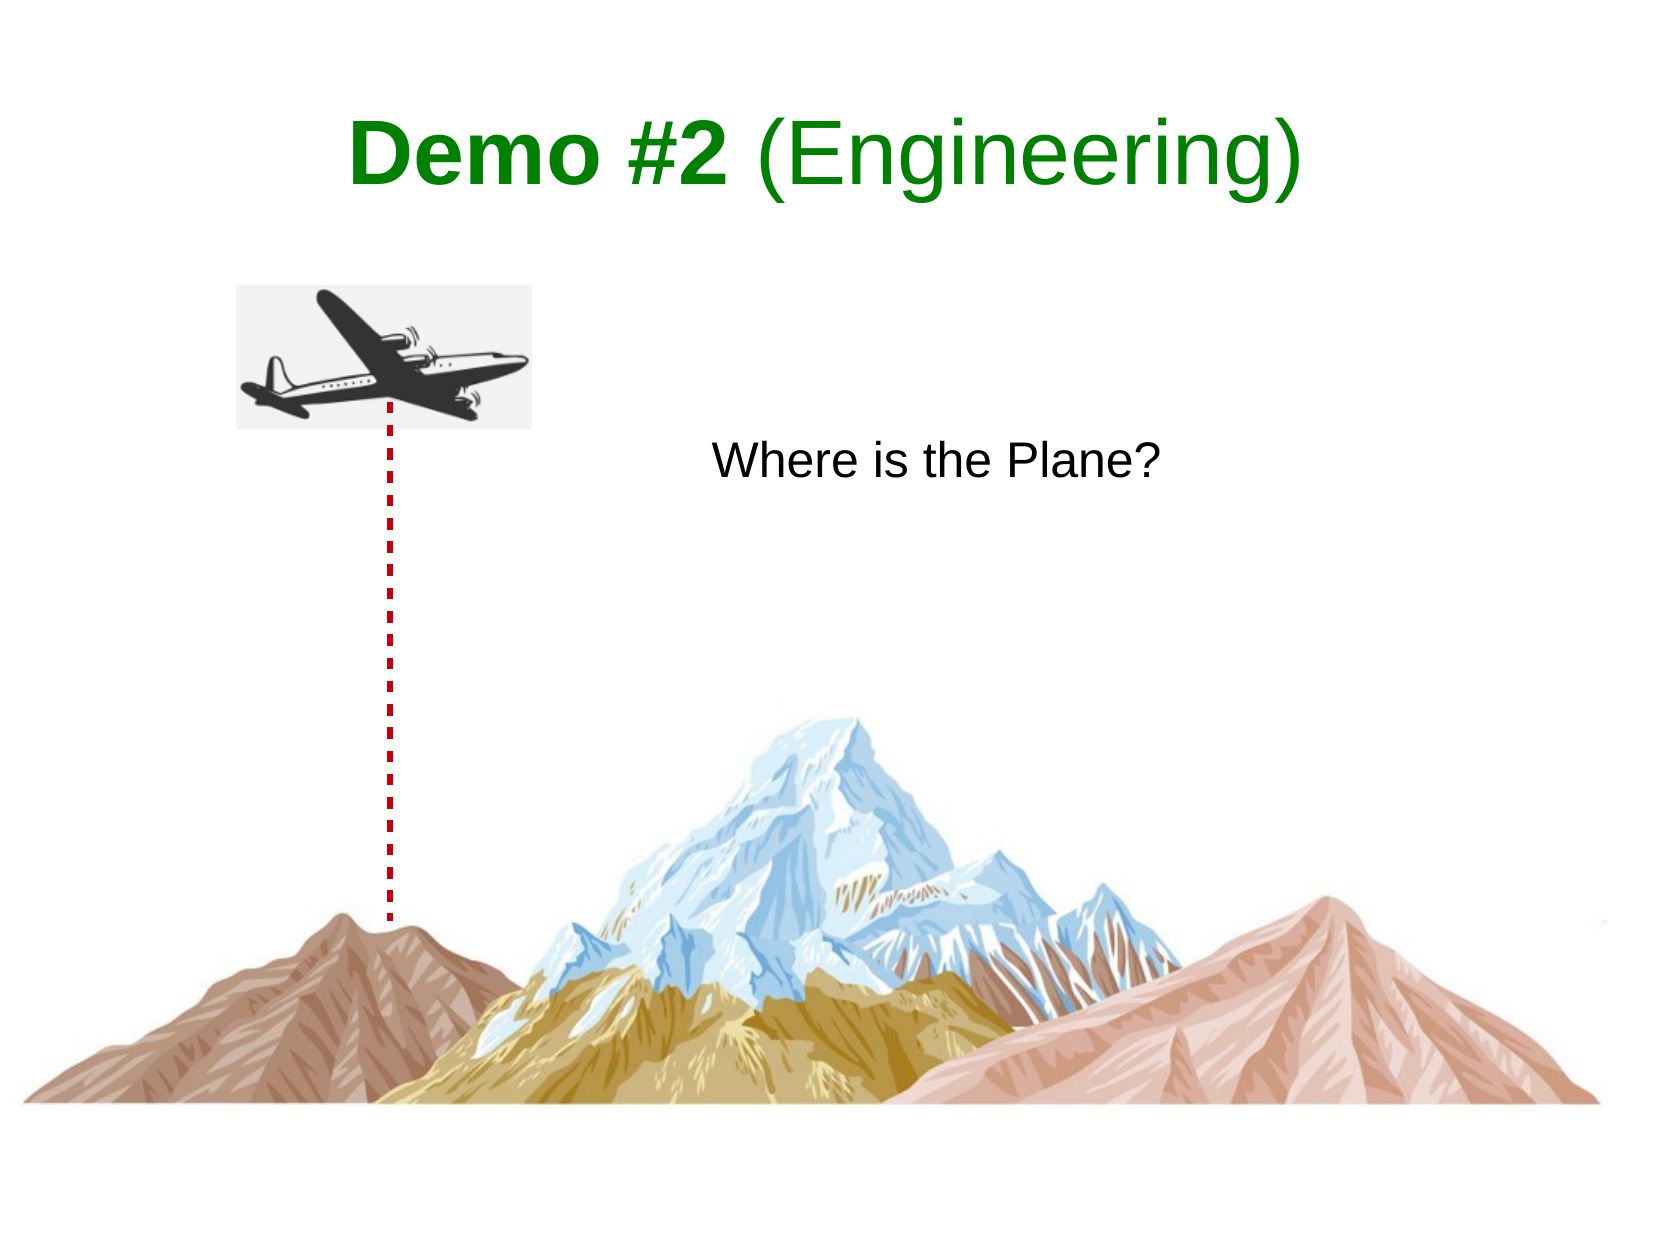

# Demo #2 (Engineering)
Where is the Plane?